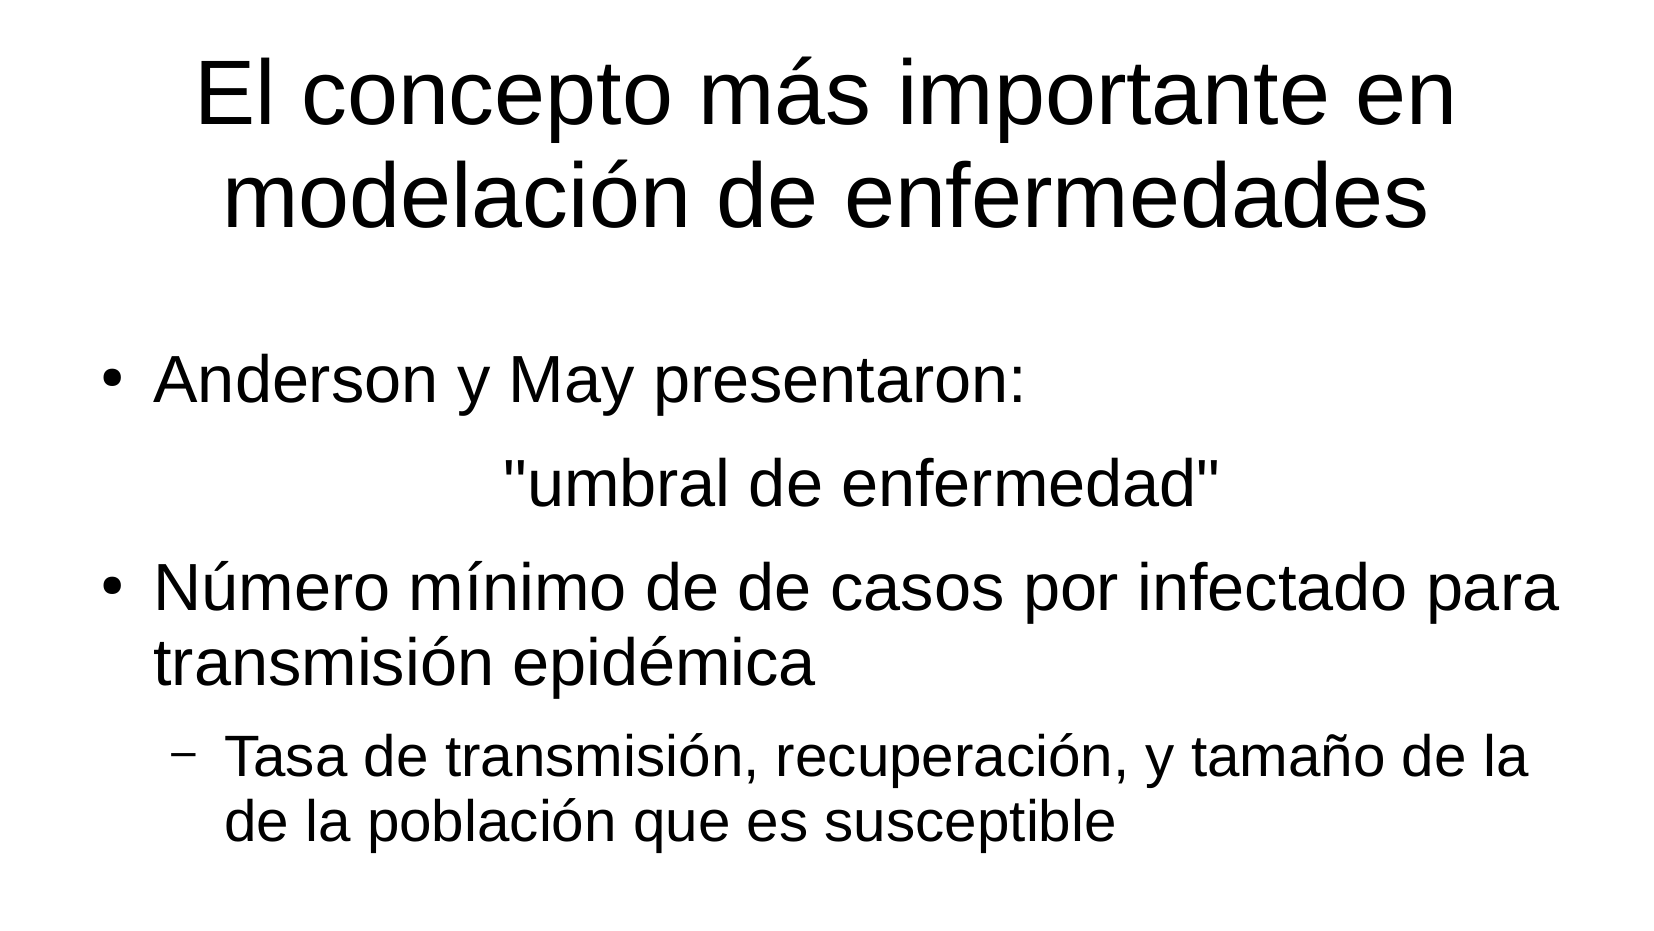

# El concepto más importante en modelación de enfermedades
Anderson y May presentaron:
"umbral de enfermedad"
Número mínimo de de casos por infectado para transmisión epidémica
Tasa de transmisión, recuperación, y tamaño de la de la población que es susceptible